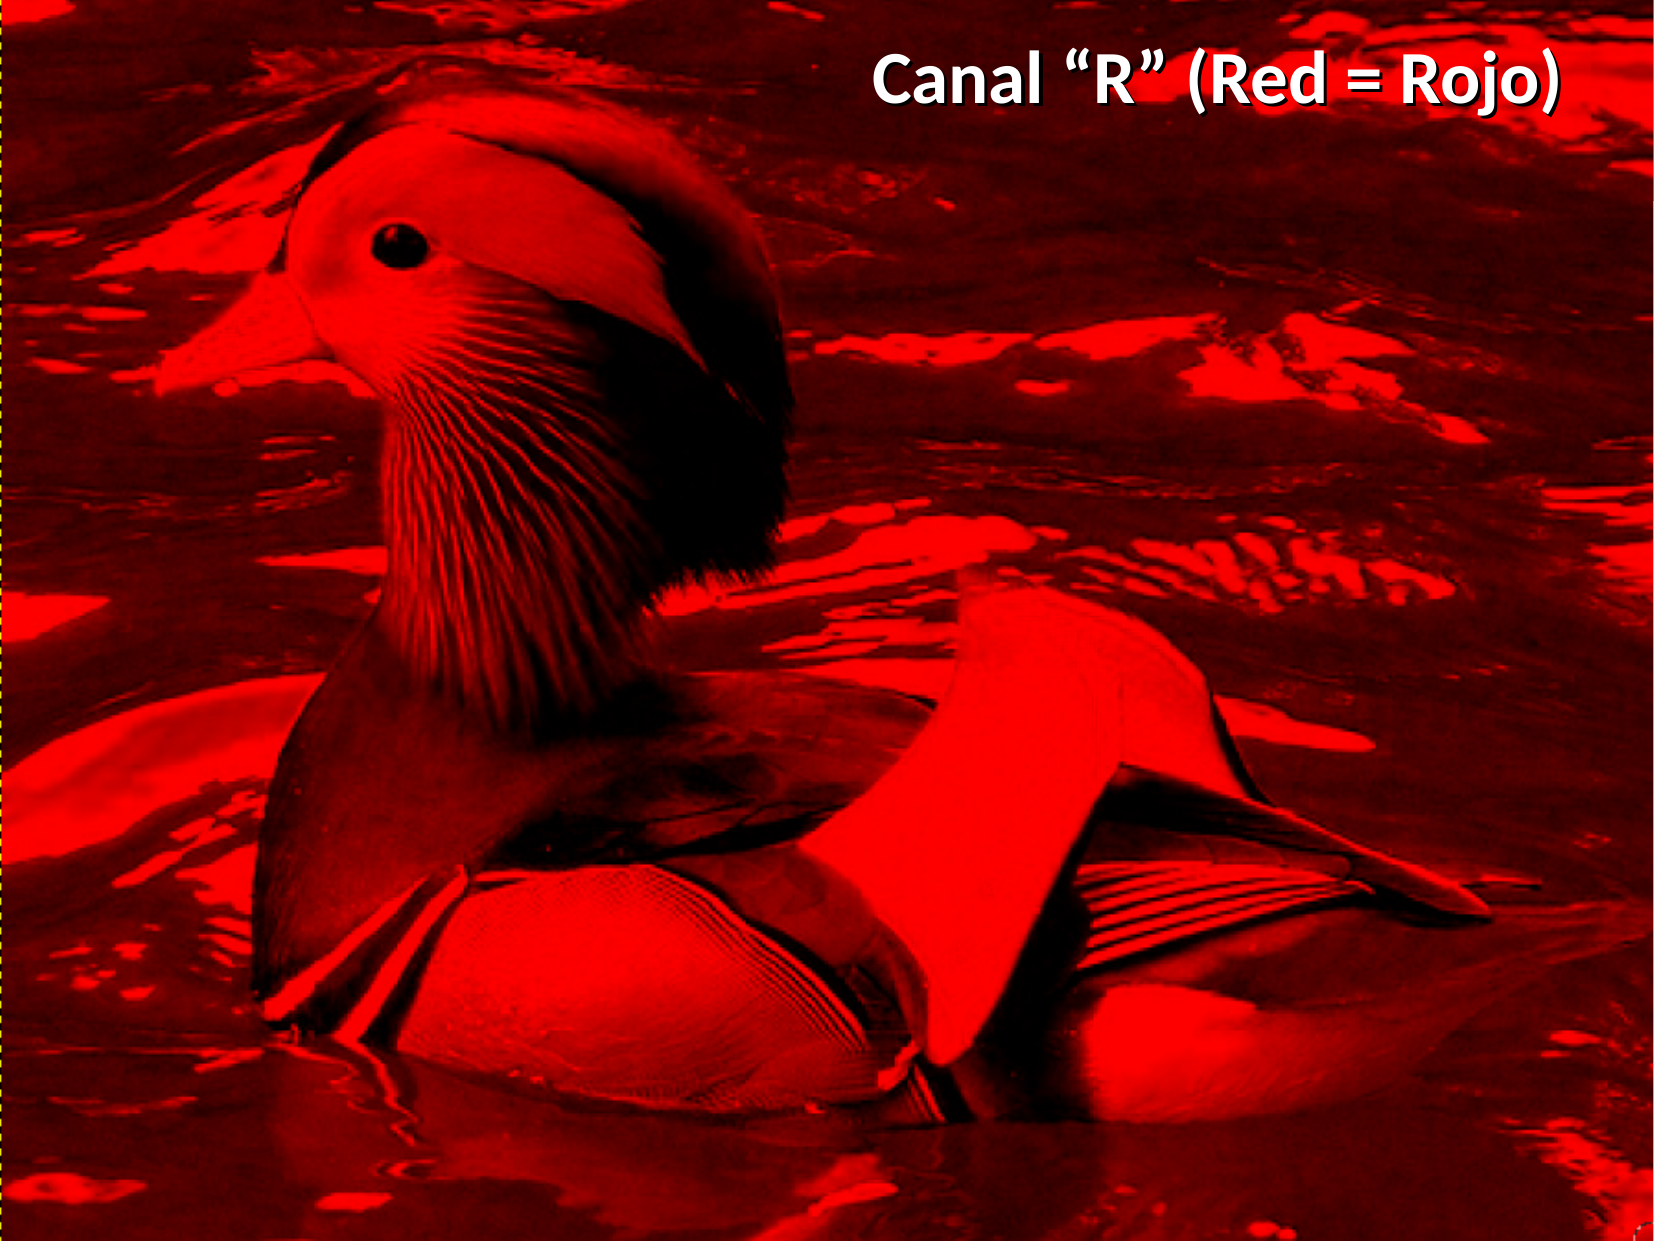

# Canal “R” (Red = Rojo)
Astronomía (Asorey)
16